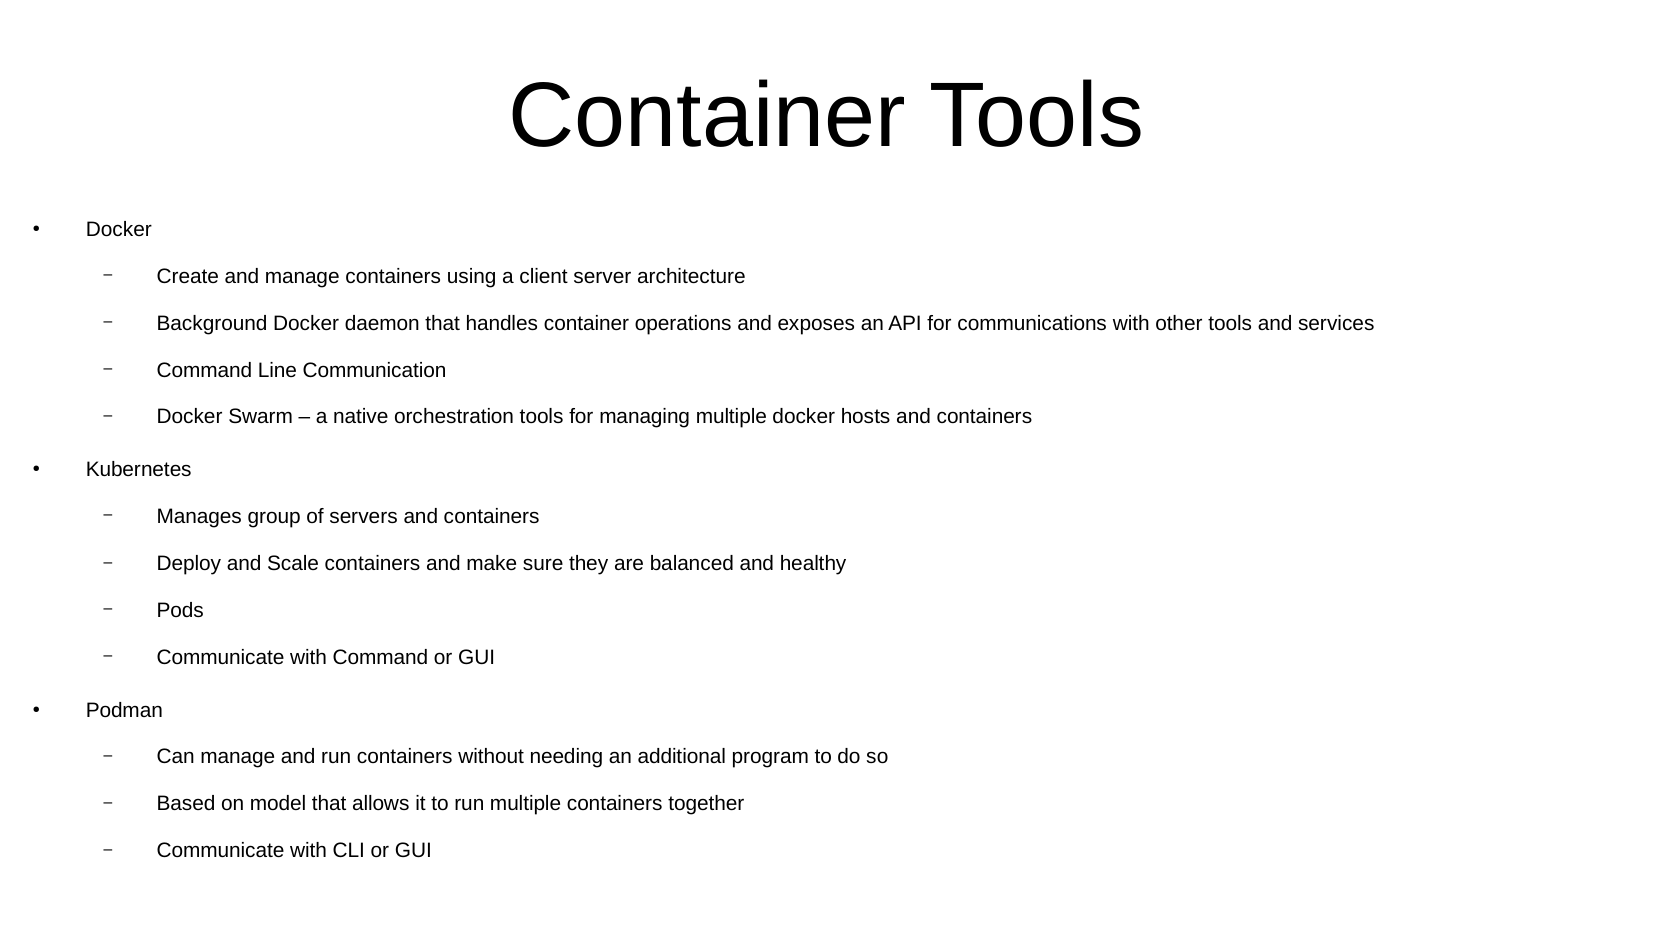

# Container Tools
Docker
Create and manage containers using a client server architecture
Background Docker daemon that handles container operations and exposes an API for communications with other tools and services
Command Line Communication
Docker Swarm – a native orchestration tools for managing multiple docker hosts and containers
Kubernetes
Manages group of servers and containers
Deploy and Scale containers and make sure they are balanced and healthy
Pods
Communicate with Command or GUI
Podman
Can manage and run containers without needing an additional program to do so
Based on model that allows it to run multiple containers together
Communicate with CLI or GUI